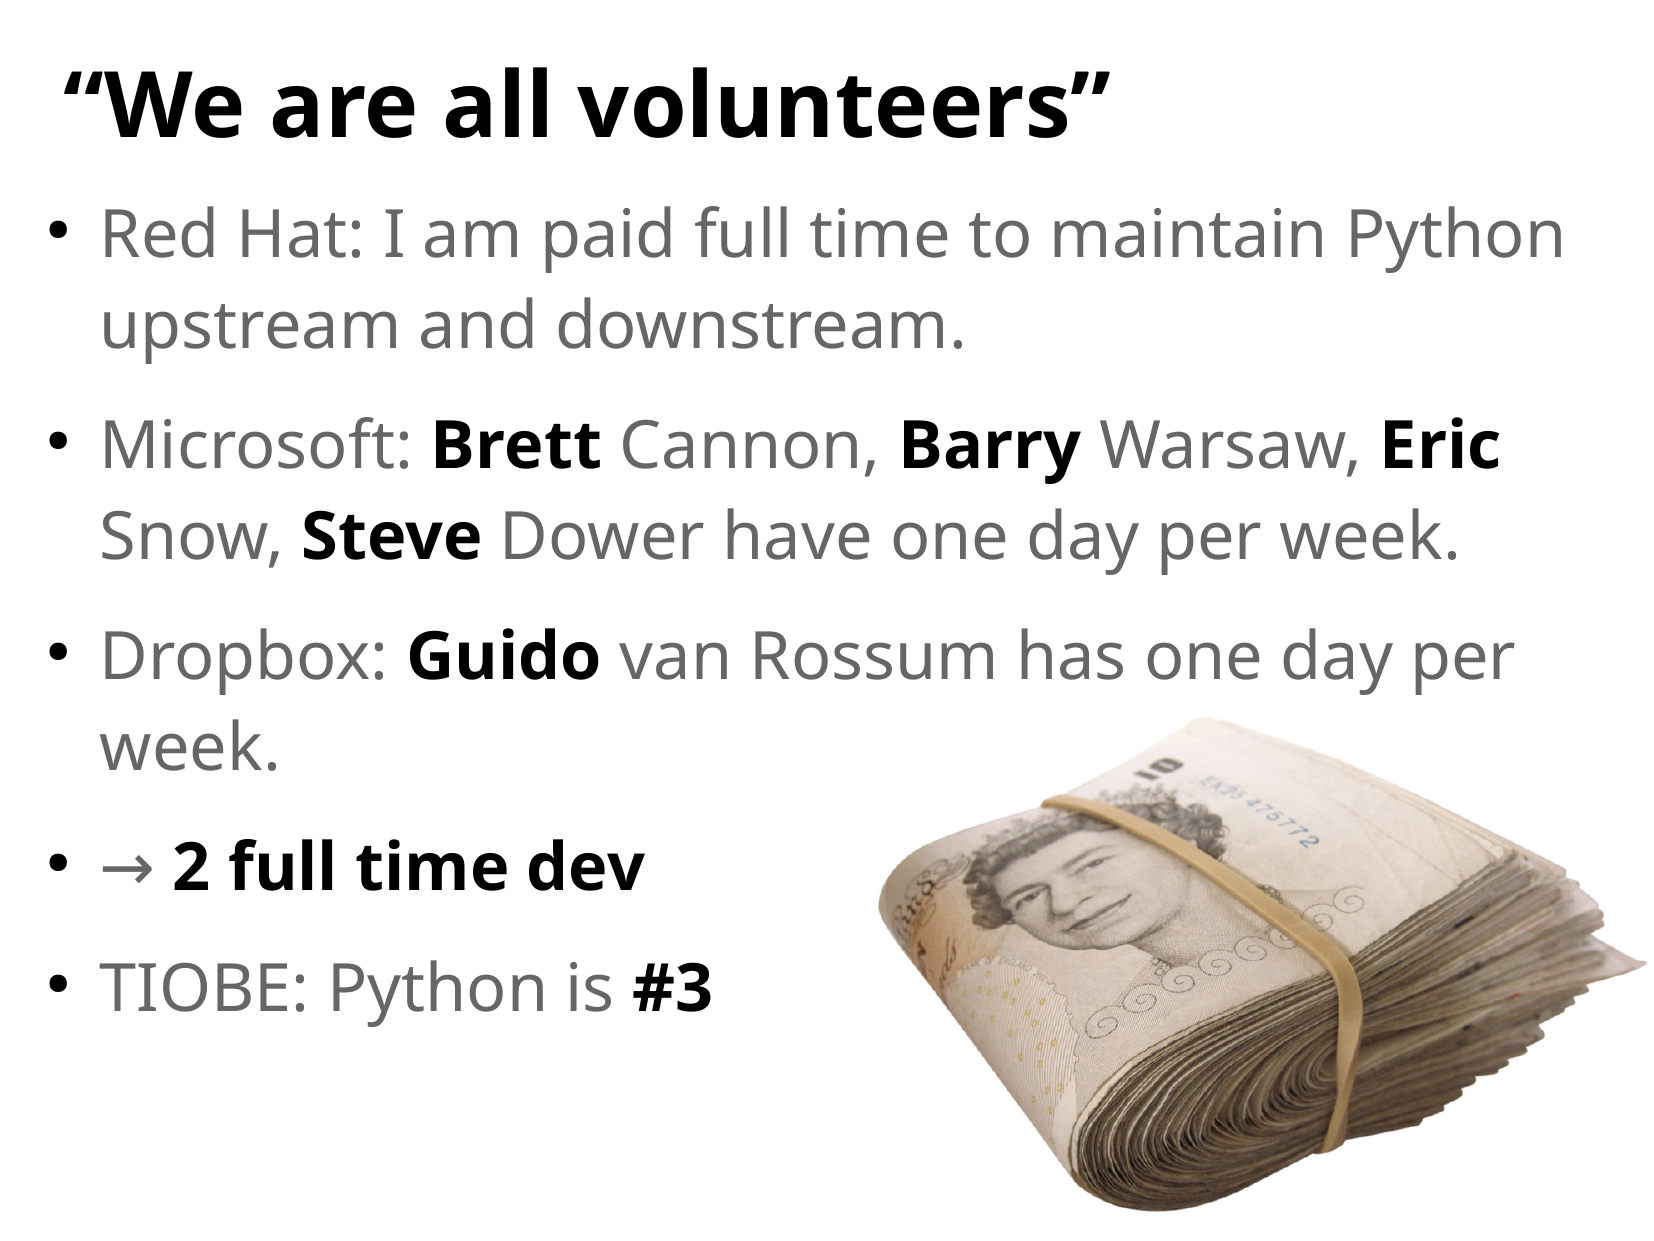

“We are all volunteers”
# Red Hat: I am paid full time to maintain Python upstream and downstream.
Microsoft: Brett Cannon, Barry Warsaw, Eric Snow, Steve Dower have one day per week.
Dropbox: Guido van Rossum has one day per week.
→ 2 full time dev
TIOBE: Python is #3